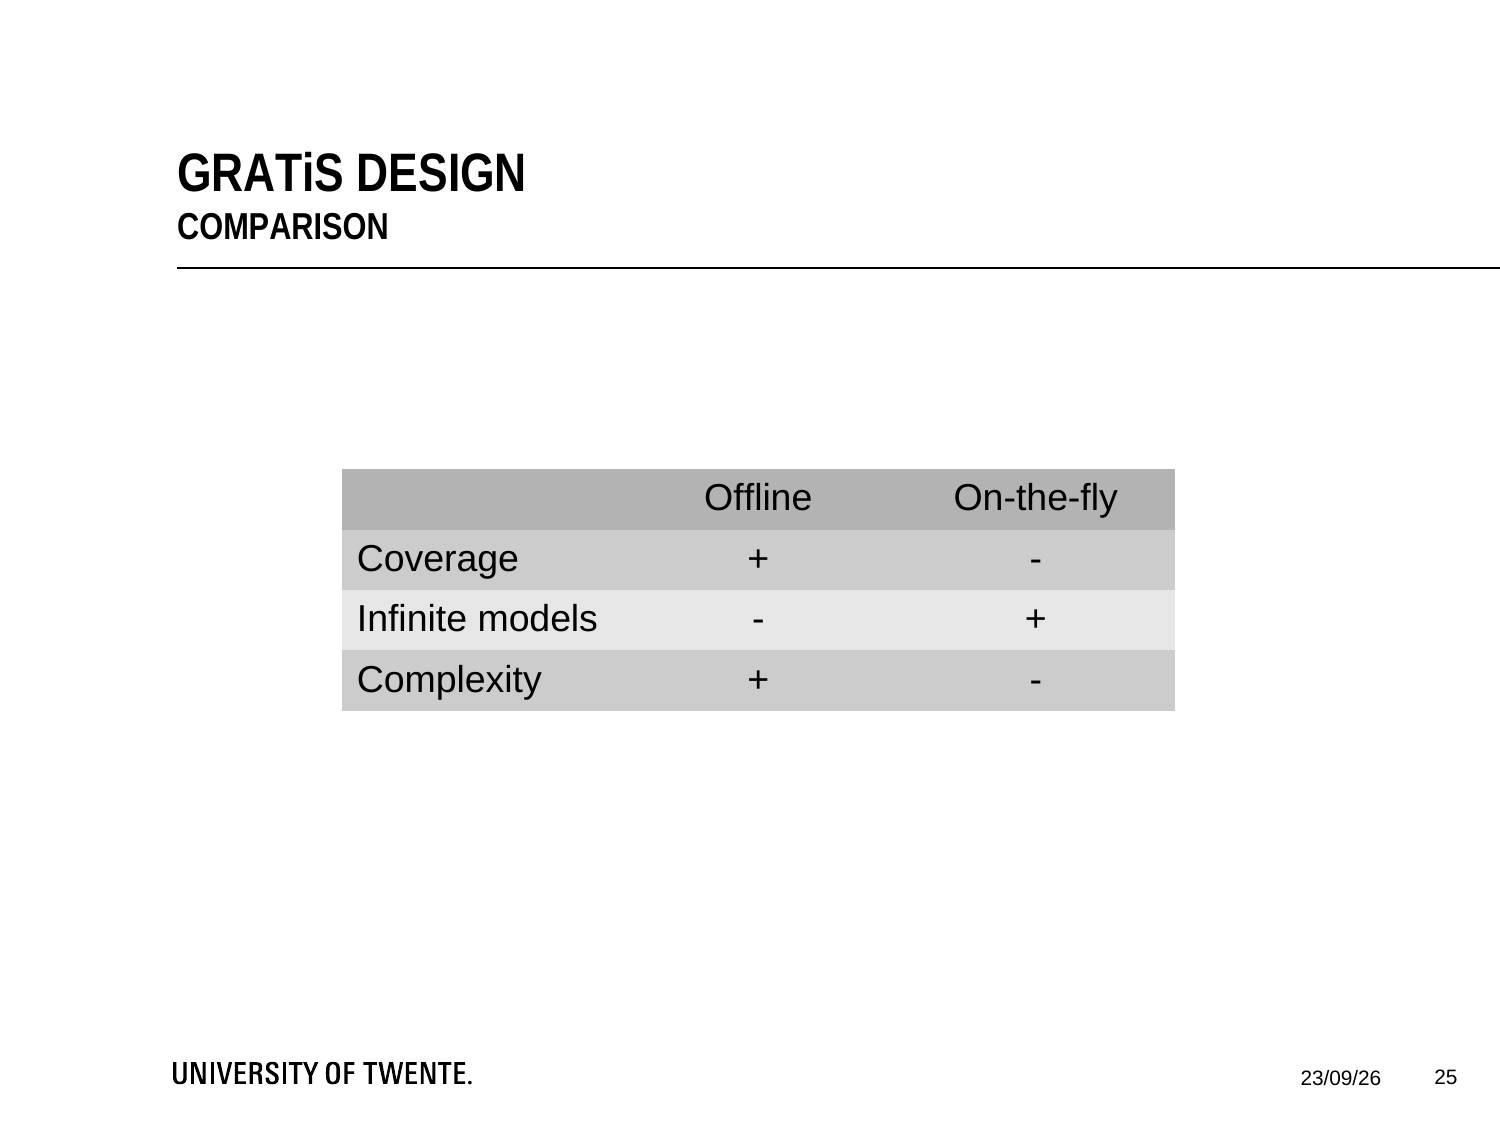

# GRATiS DESIGN COMPARISON
| | Offline | On-the-fly |
| --- | --- | --- |
| Coverage | + | - |
| Infinite models | - | + |
| Complexity | + | - |